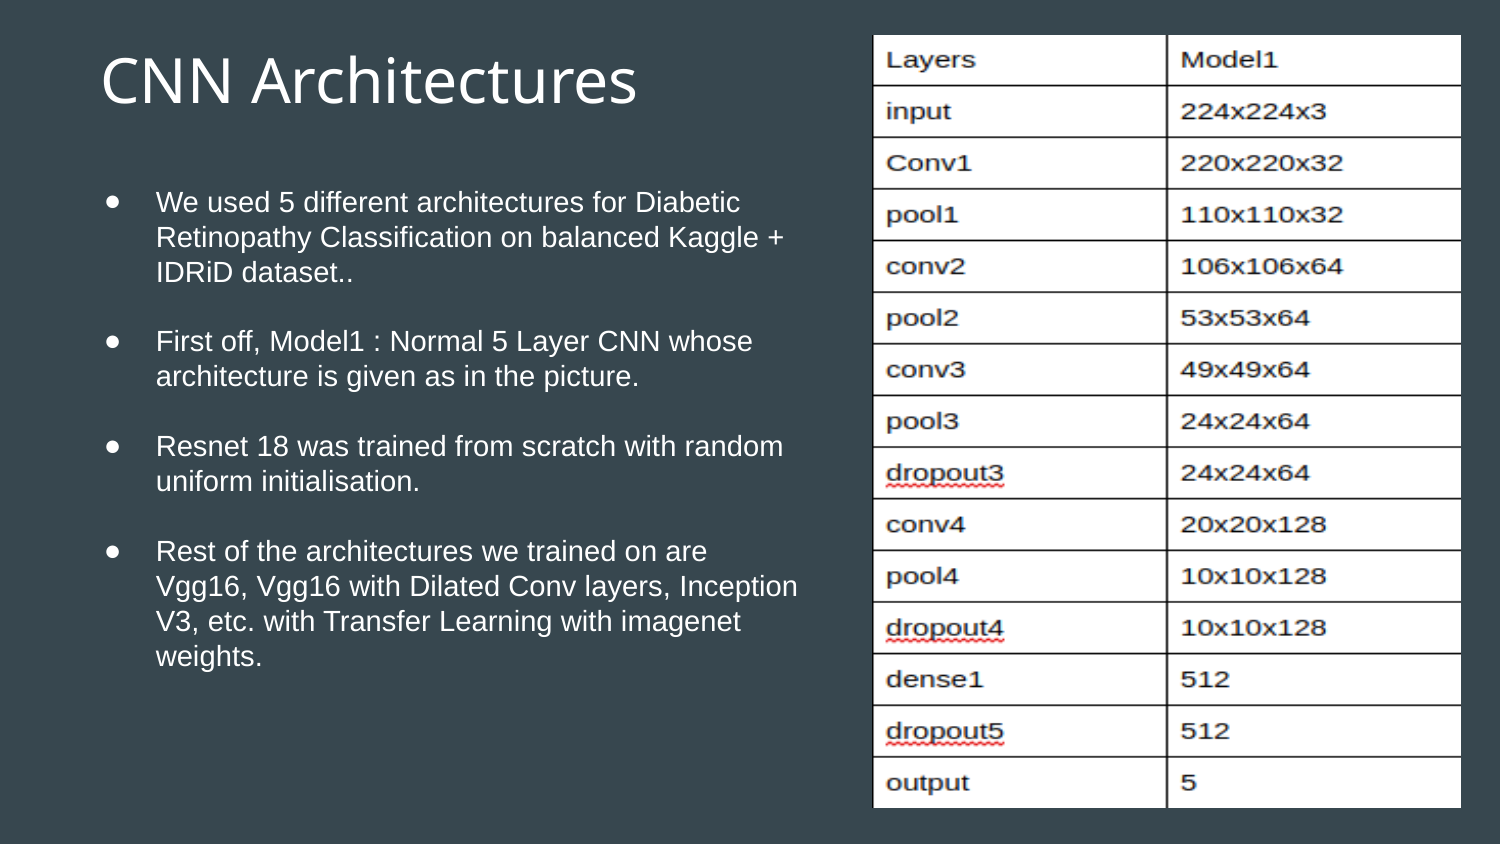

# CNN Architectures
We used 5 different architectures for Diabetic Retinopathy Classification on balanced Kaggle + IDRiD dataset..
First off, Model1 : Normal 5 Layer CNN whose architecture is given as in the picture.
Resnet 18 was trained from scratch with random uniform initialisation.
Rest of the architectures we trained on are Vgg16, Vgg16 with Dilated Conv layers, Inception V3, etc. with Transfer Learning with imagenet weights.